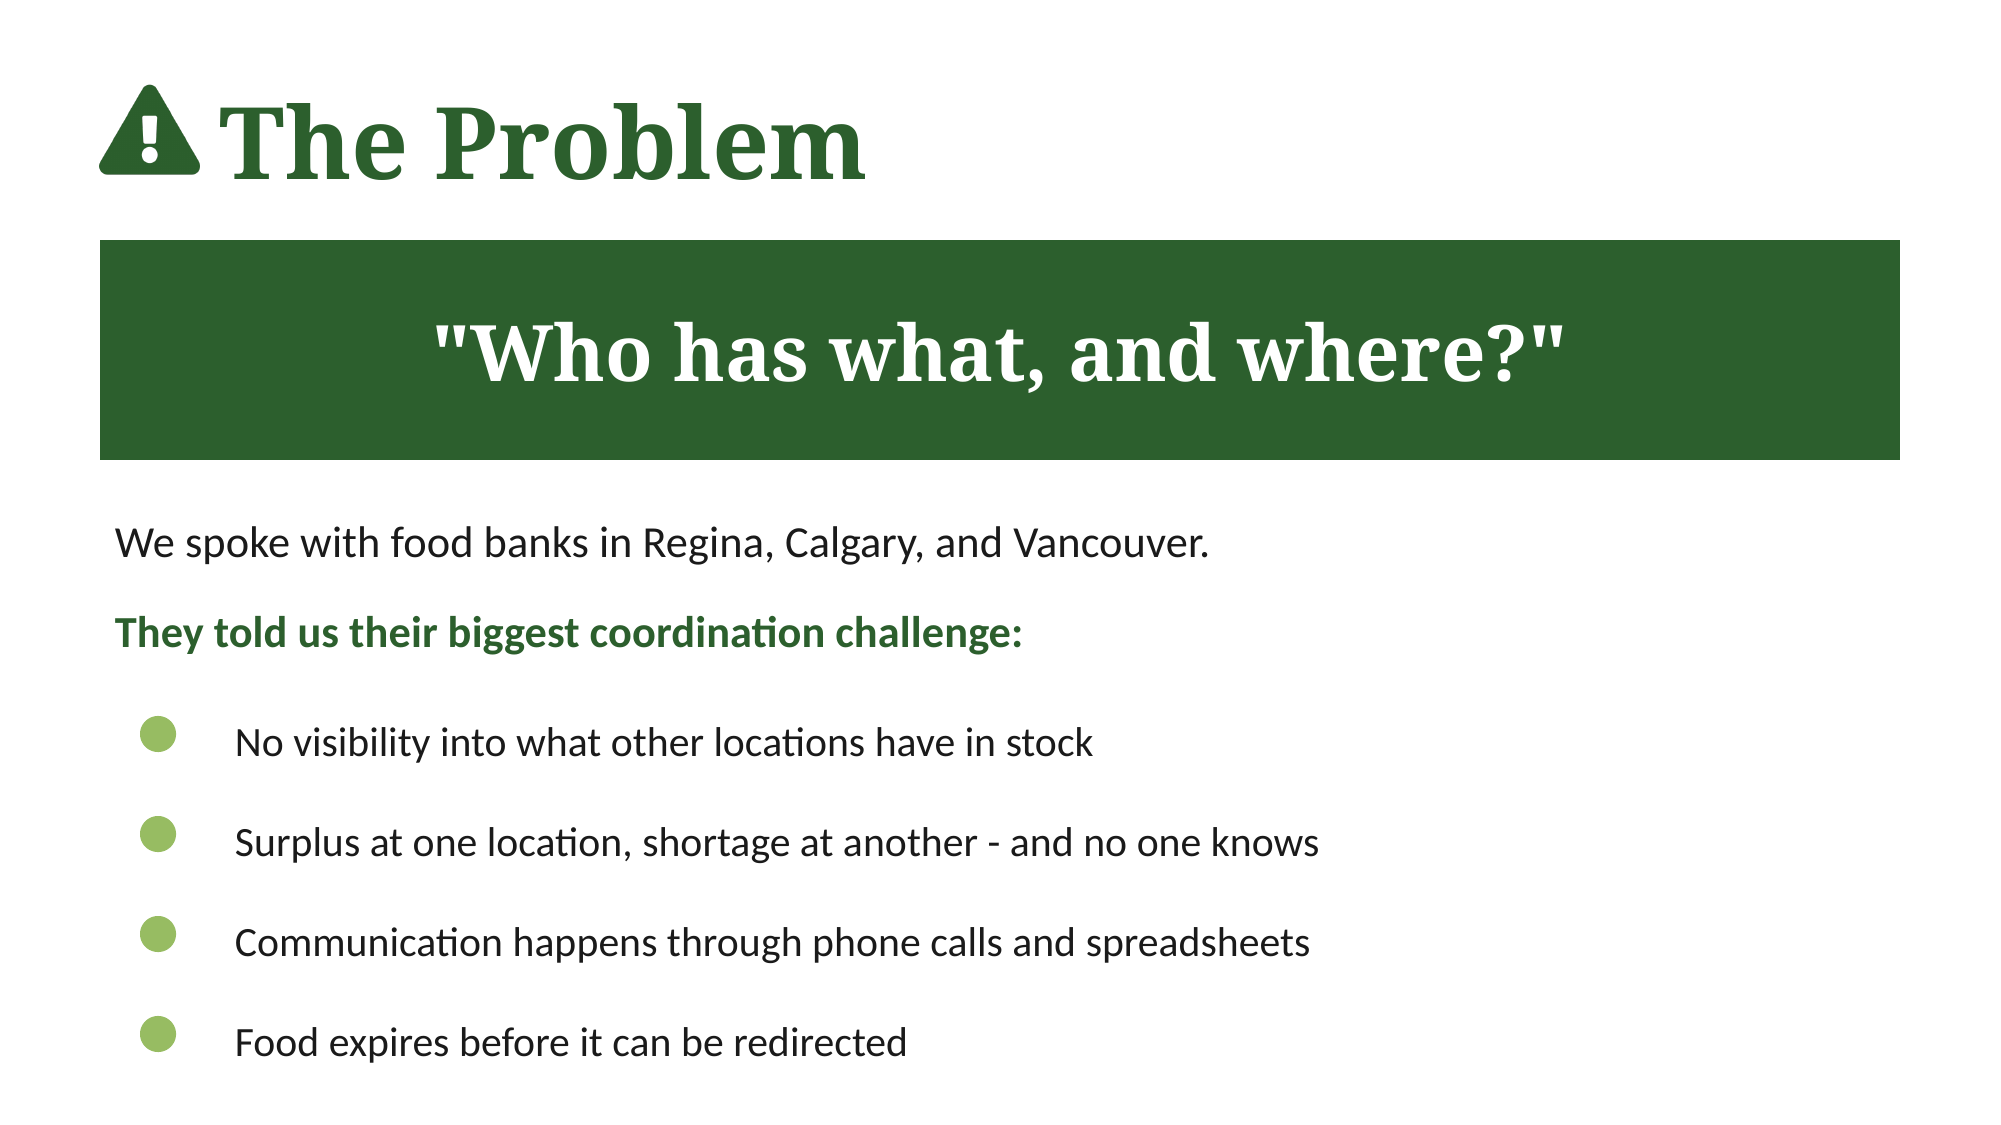

The Problem
"Who has what, and where?"
We spoke with food banks in Regina, Calgary, and Vancouver.
They told us their biggest coordination challenge:
No visibility into what other locations have in stock
Surplus at one location, shortage at another - and no one knows
Communication happens through phone calls and spreadsheets
Food expires before it can be redirected